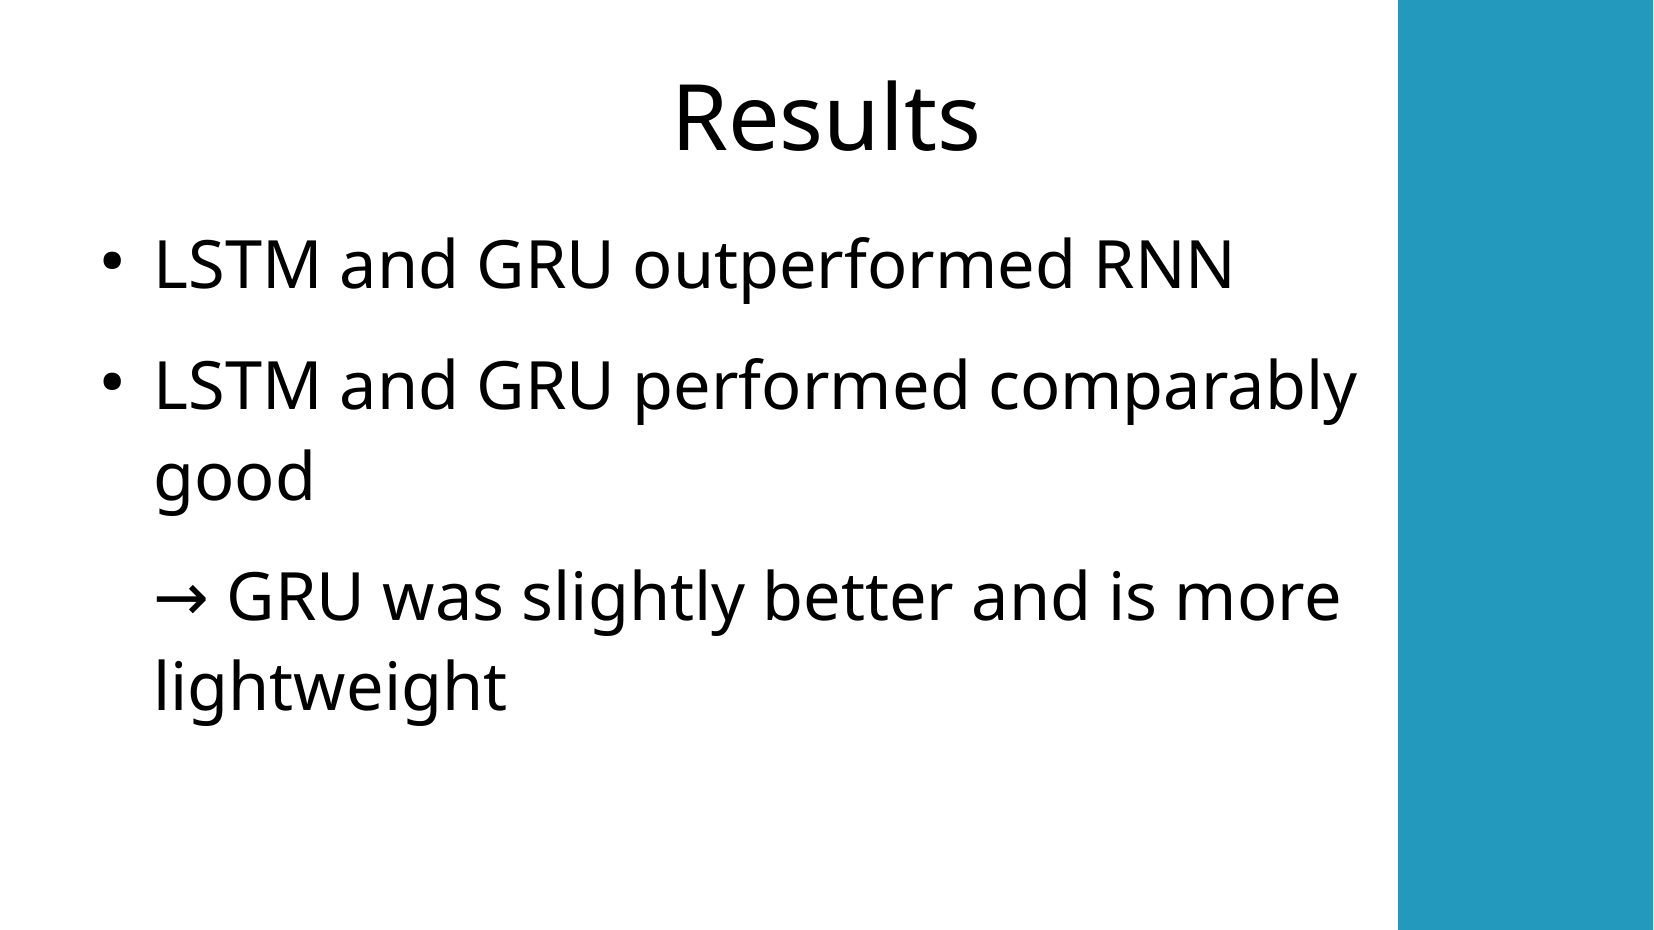

# Results
LSTM and GRU outperformed RNN
LSTM and GRU performed comparably good
→ GRU was slightly better and is more lightweight